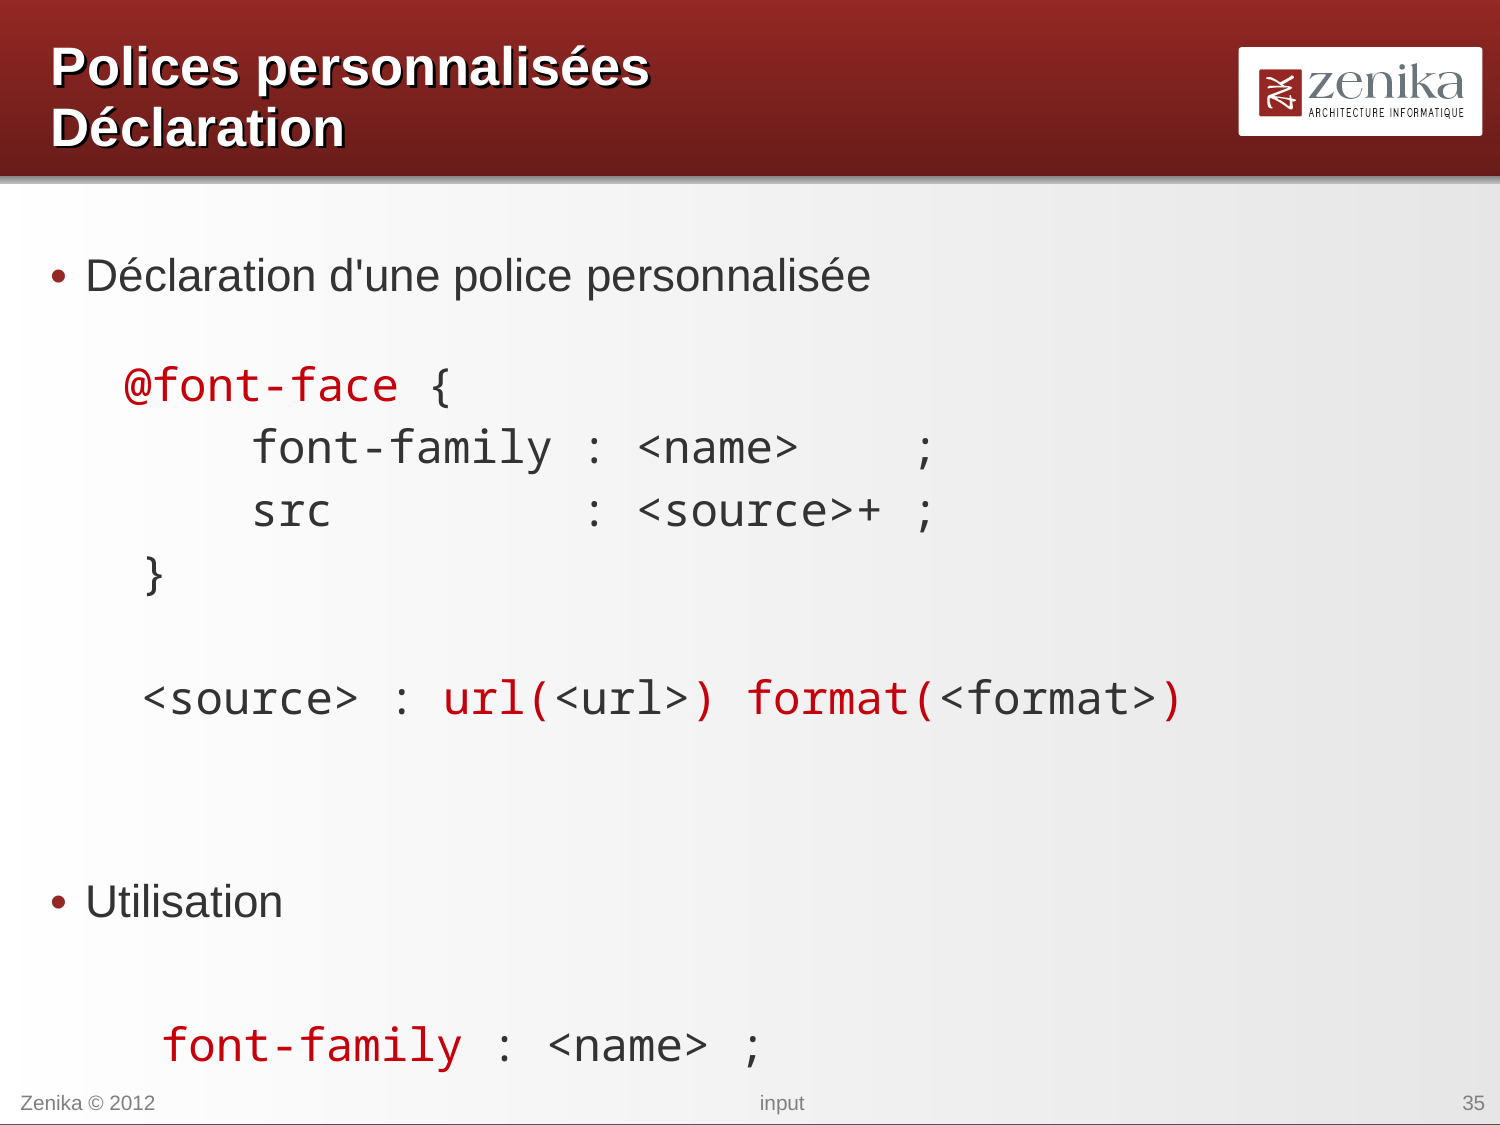

# Polices personnalisées Déclaration
Déclaration d'une police personnalisée
	@font-face {
 font-family : <name> ;
 src : <source>+ ;
 }
 <source> : url(<url>) format(<format>)
Utilisation
 font-family : <name> ;